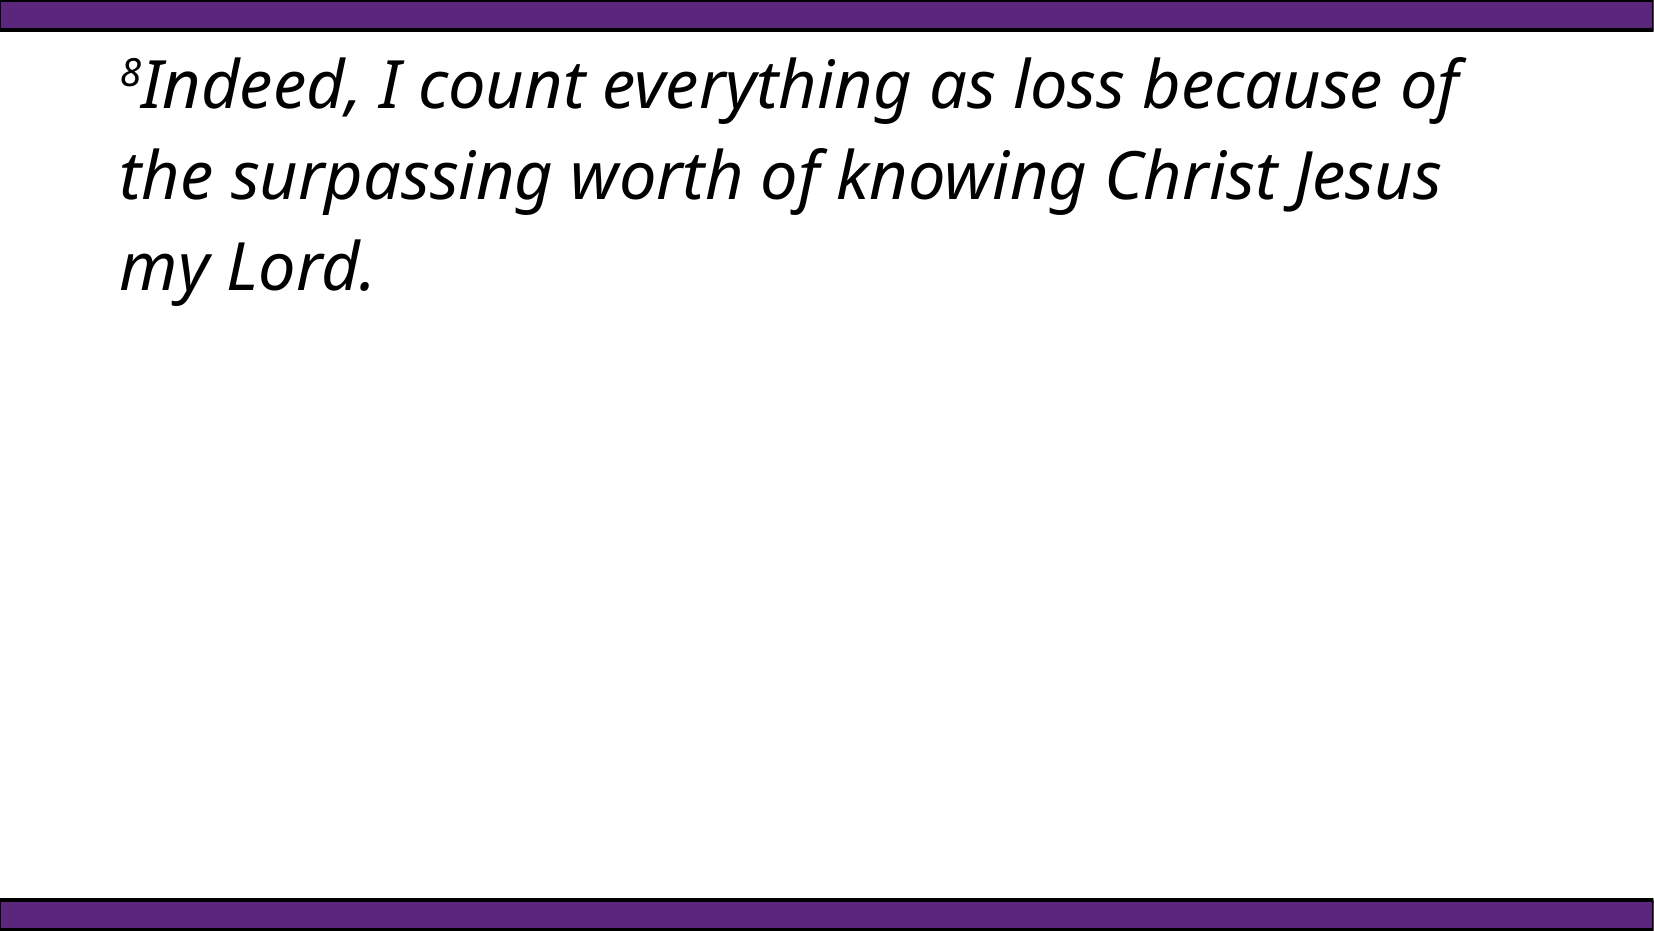

8Indeed, I count everything as loss because of the surpassing worth of knowing Christ Jesus my Lord.